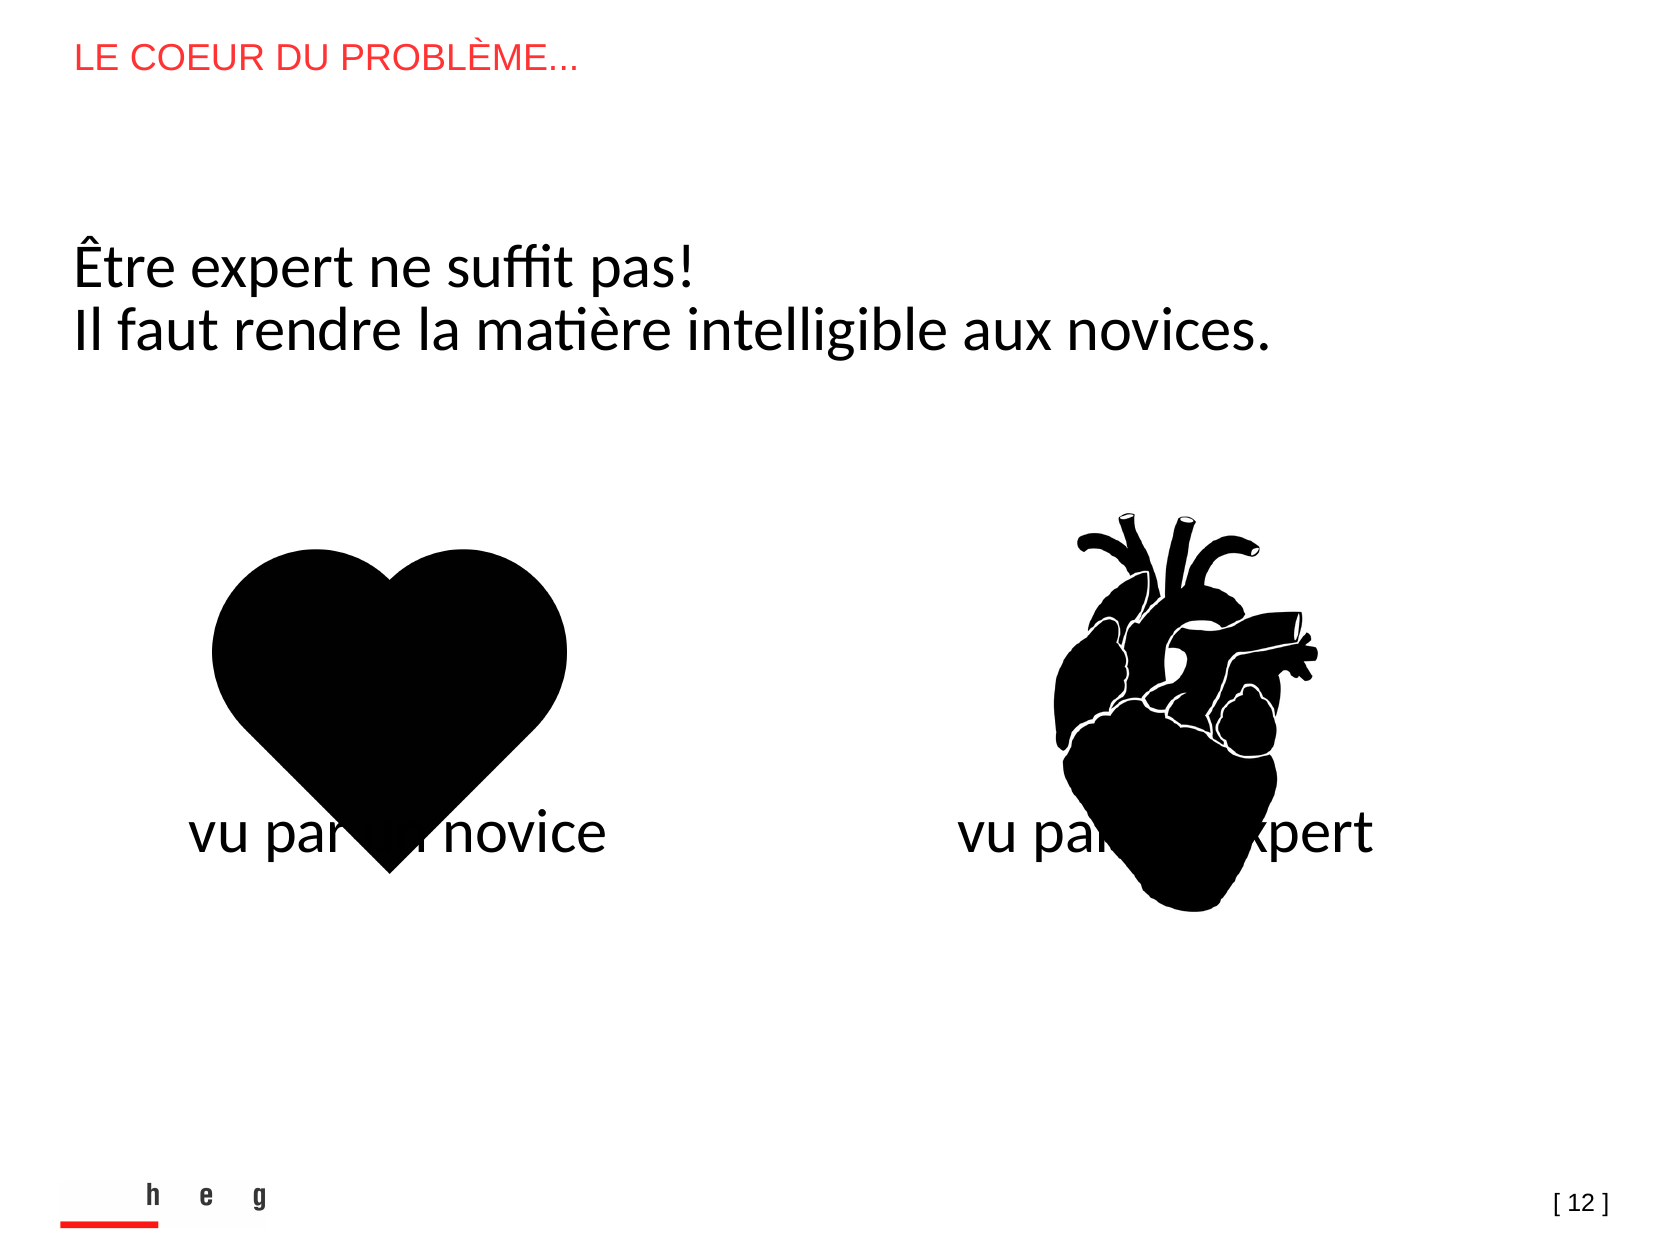

LE COEUR DU PROBLÈME...
Être expert ne suffit pas!
Il faut rendre la matière intelligible aux novices.
	vu par un novice	vu par un expert